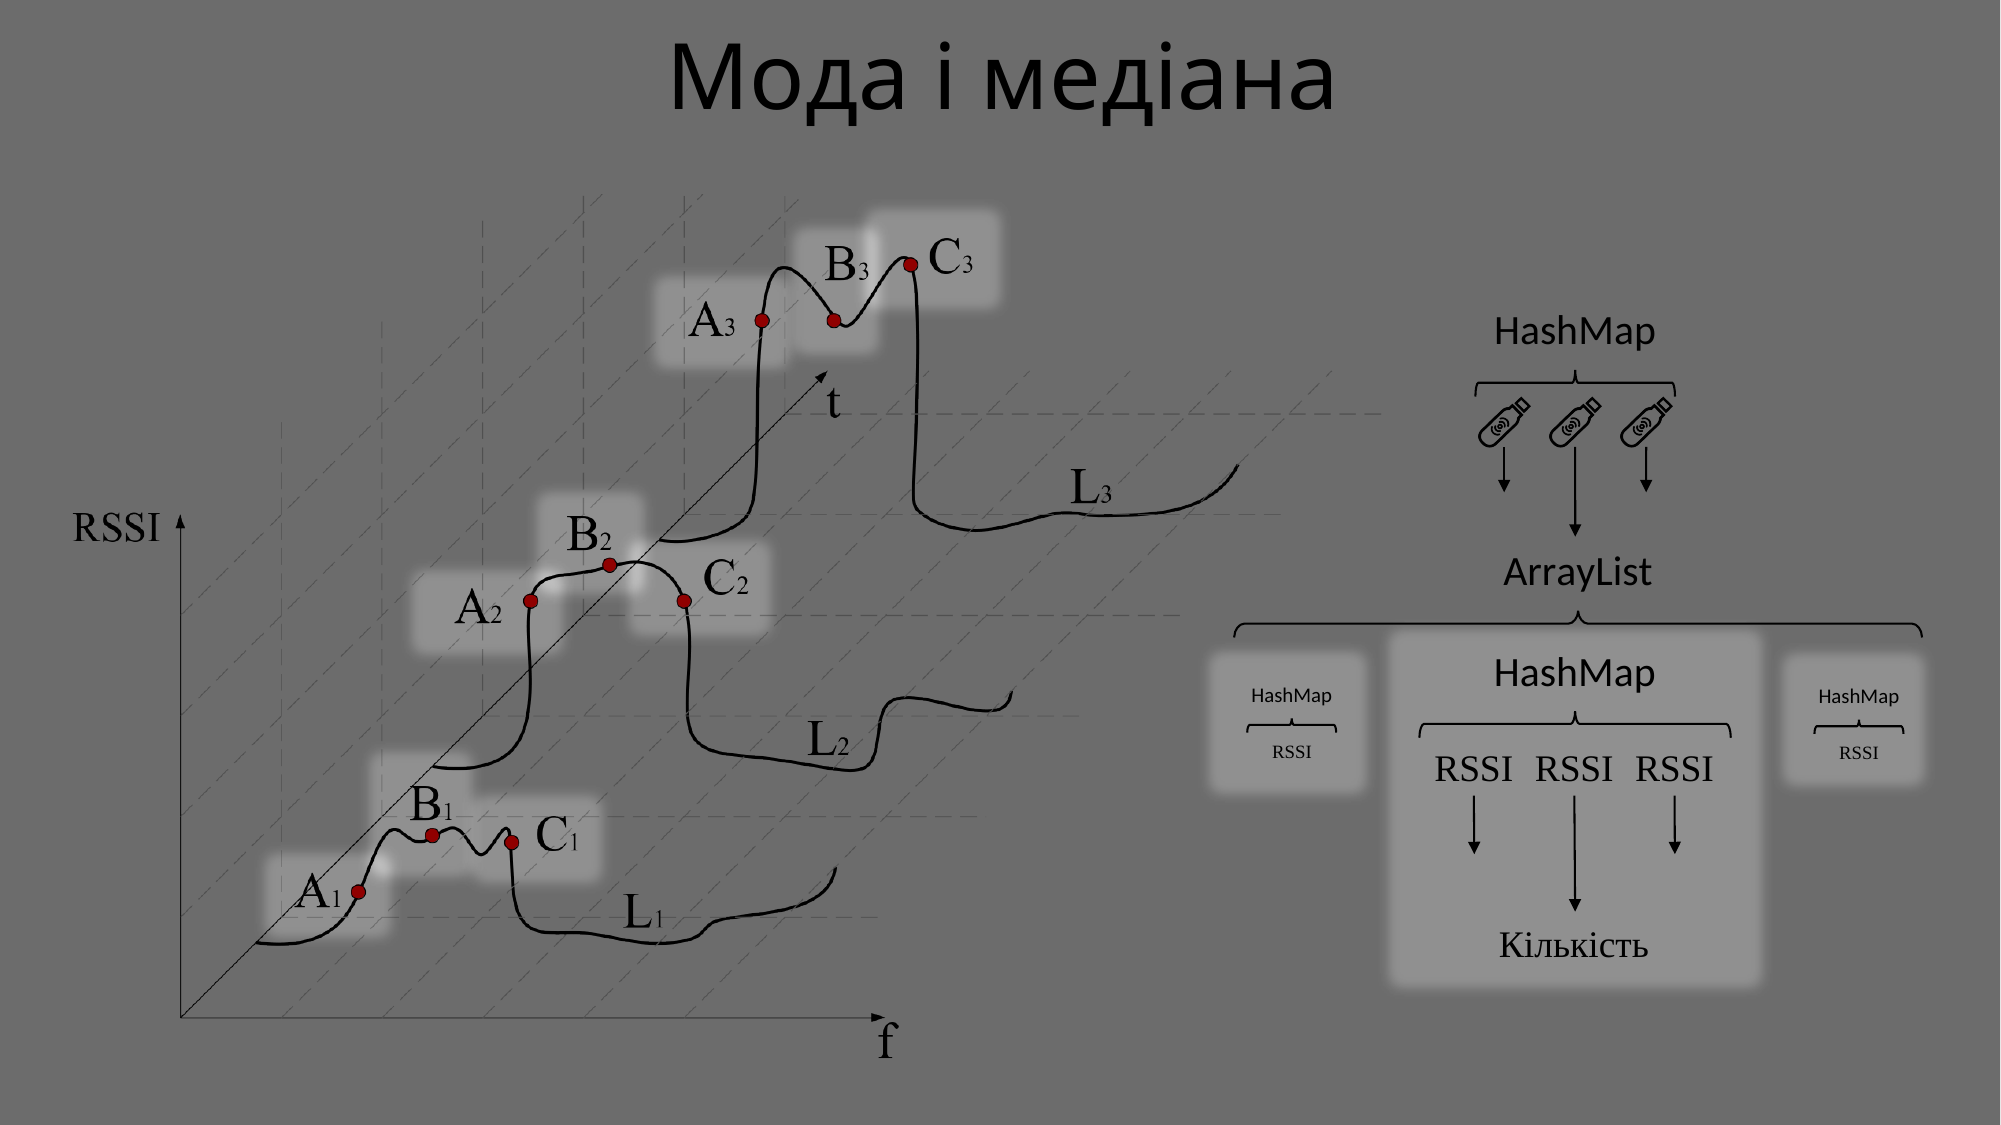

Мода і медіана
HashMap
ArrayList
HashMap
HashMap
HashMap
RSSI
RSSI
RSSI
RSSI
RSSI
Кількість